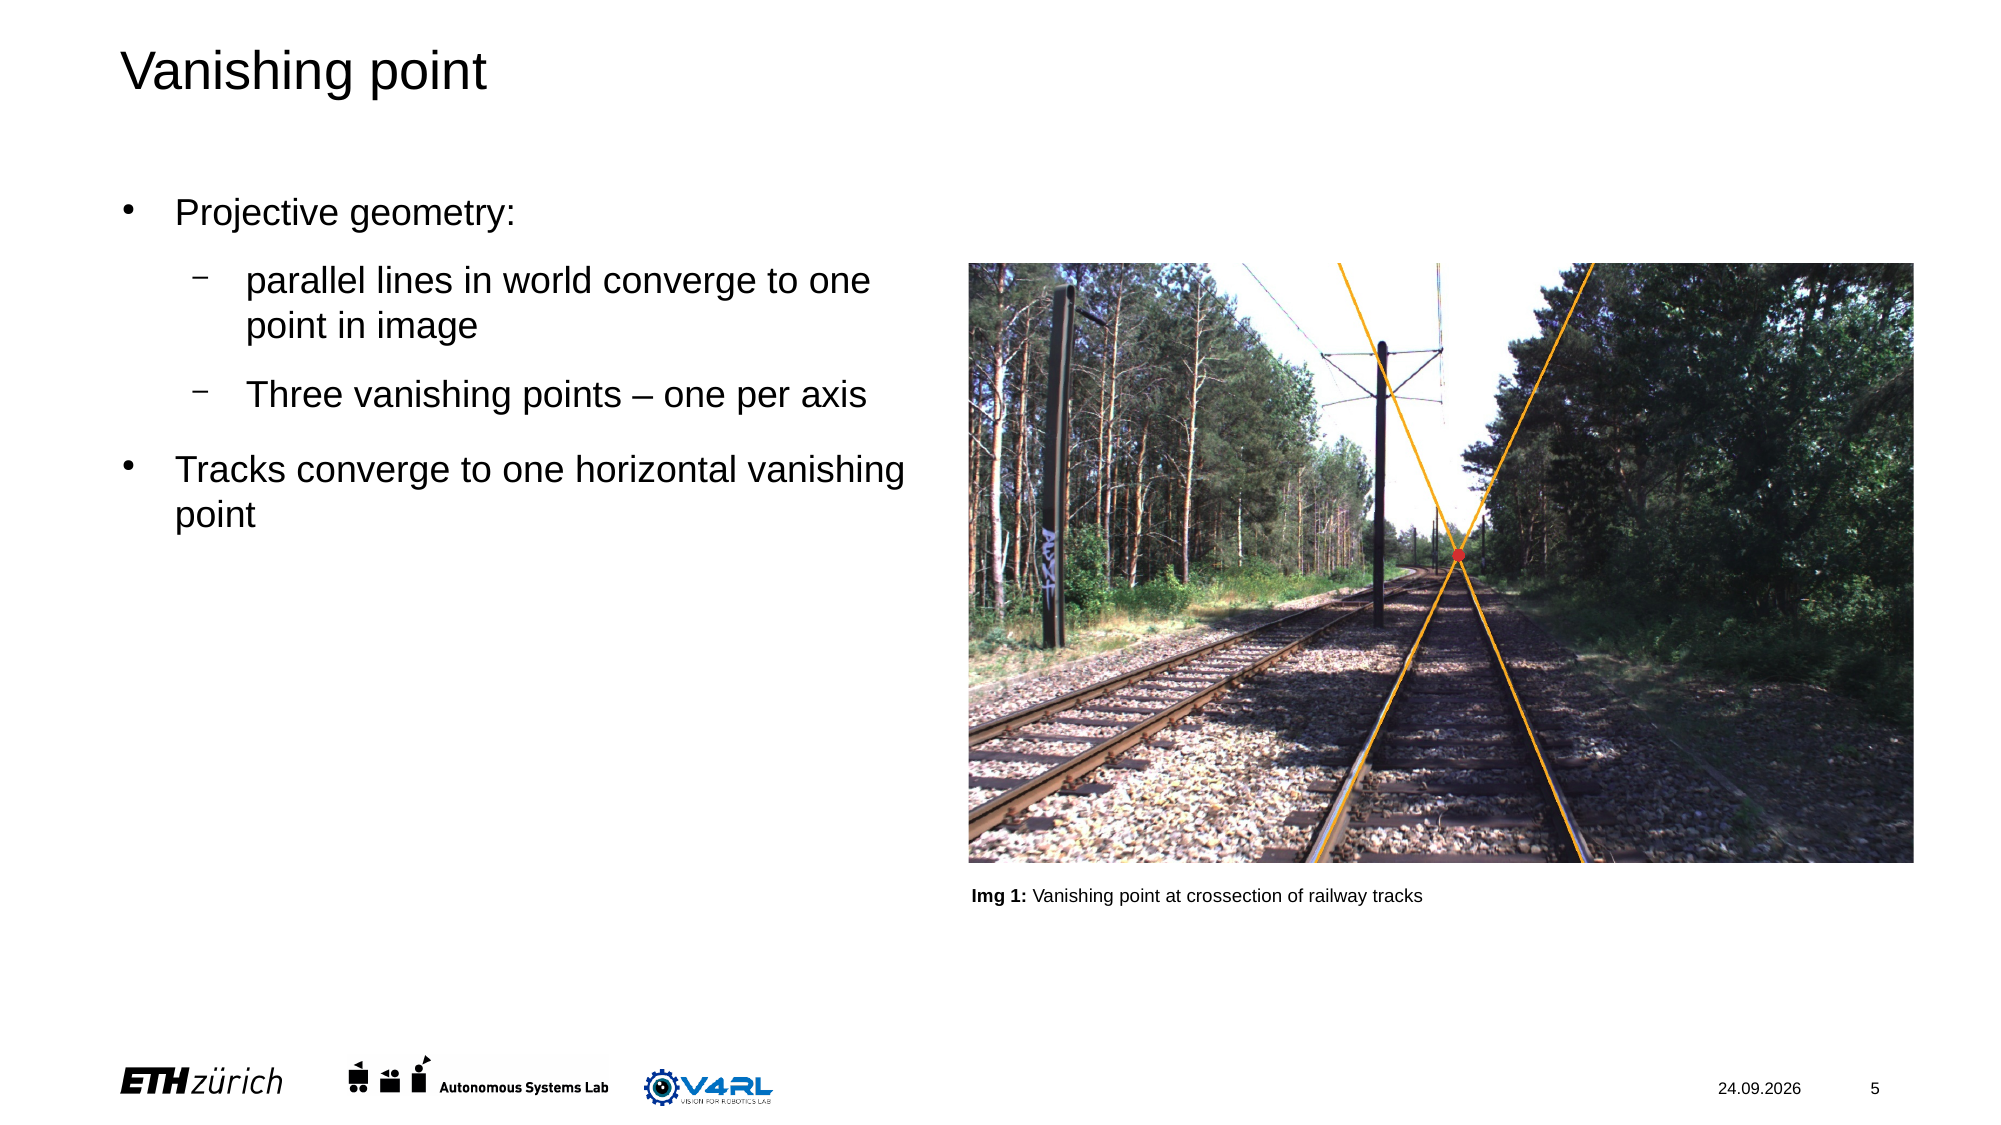

# Vanishing point
Projective geometry:
parallel lines in world converge to one point in image
Three vanishing points – one per axis
Tracks converge to one horizontal vanishing point
Img 1: Vanishing point at crossection of railway tracks